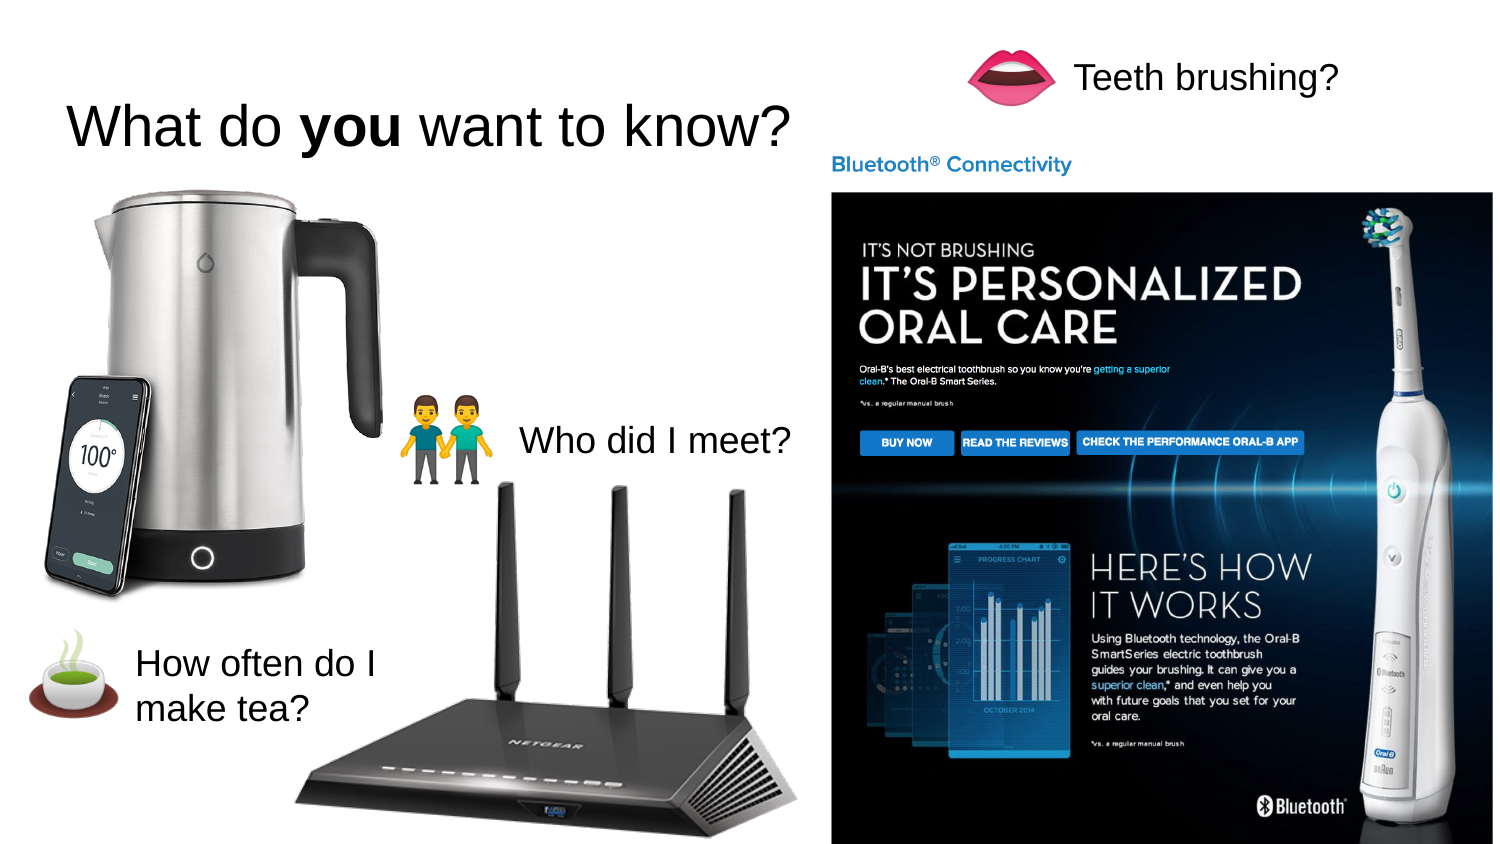

Teeth brushing?
# What do you want to know?
Who did I meet?
How often do I make tea?